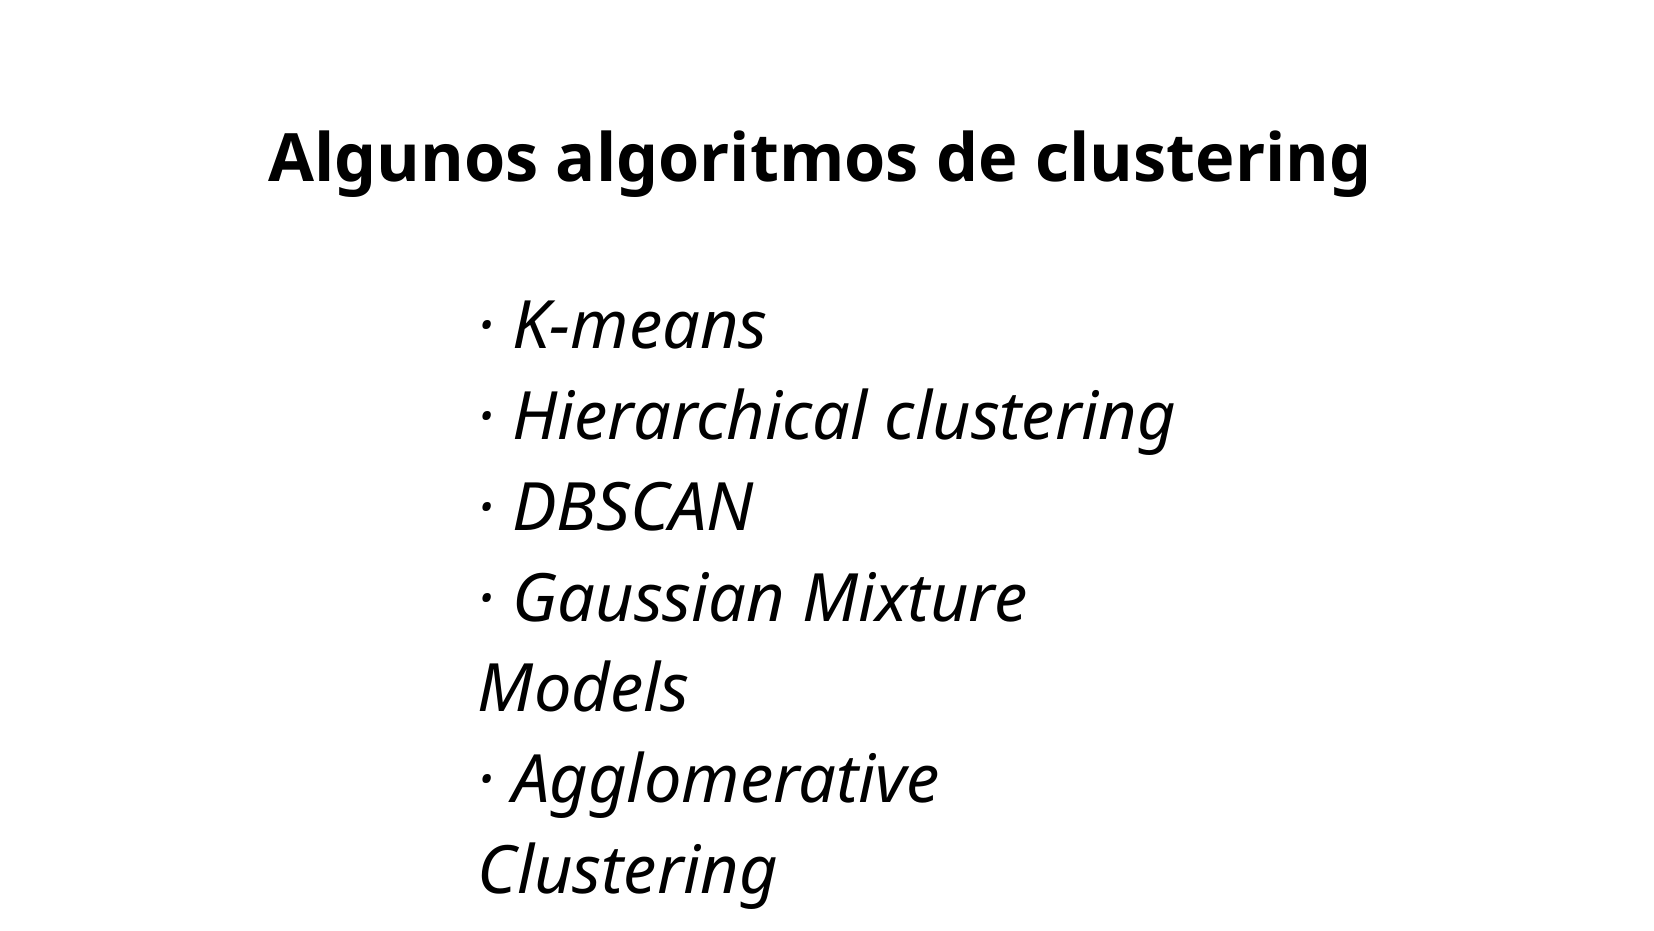

Algunos algoritmos de clustering
· K-means
· Hierarchical clustering
· DBSCAN
· Gaussian Mixture Models
· Agglomerative Clustering
· ...